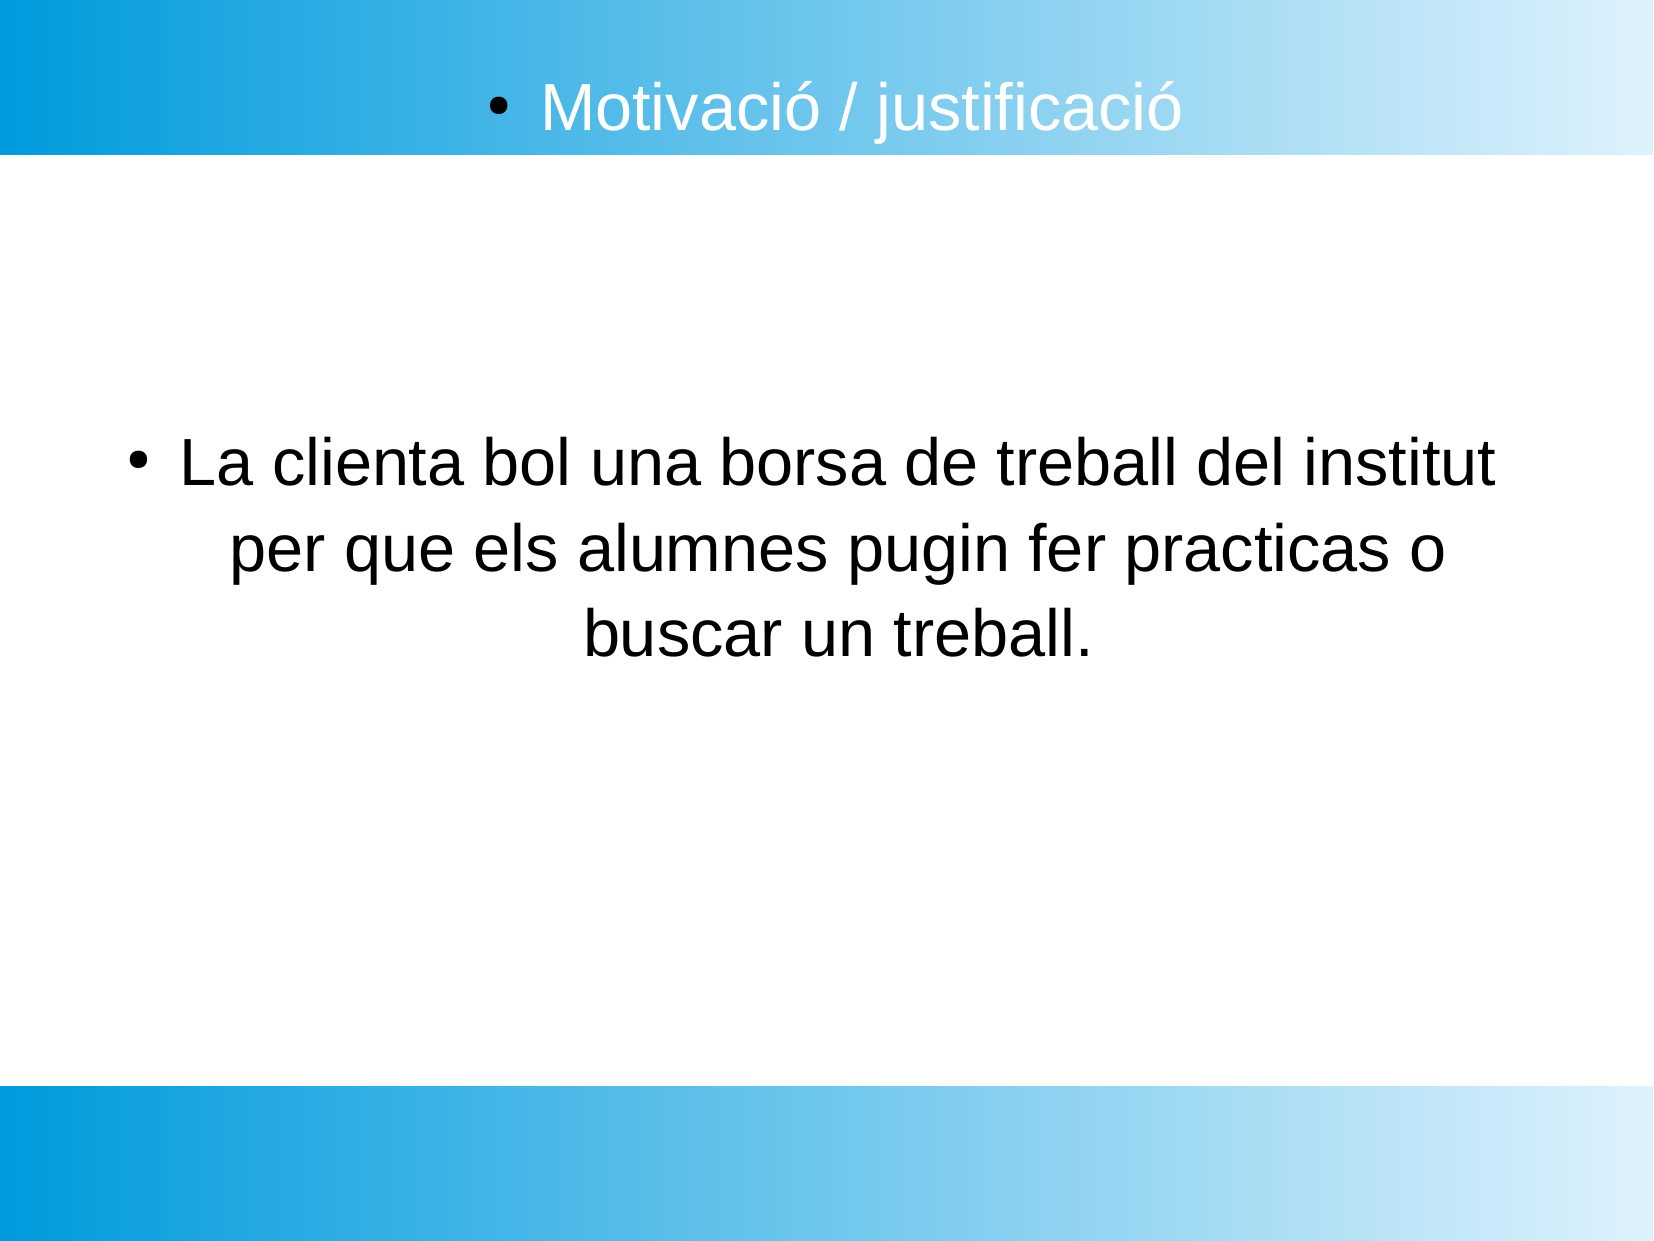

# Motivació / justificació
La clienta bol una borsa de treball del institut per que els alumnes pugin fer practicas o buscar un treball.